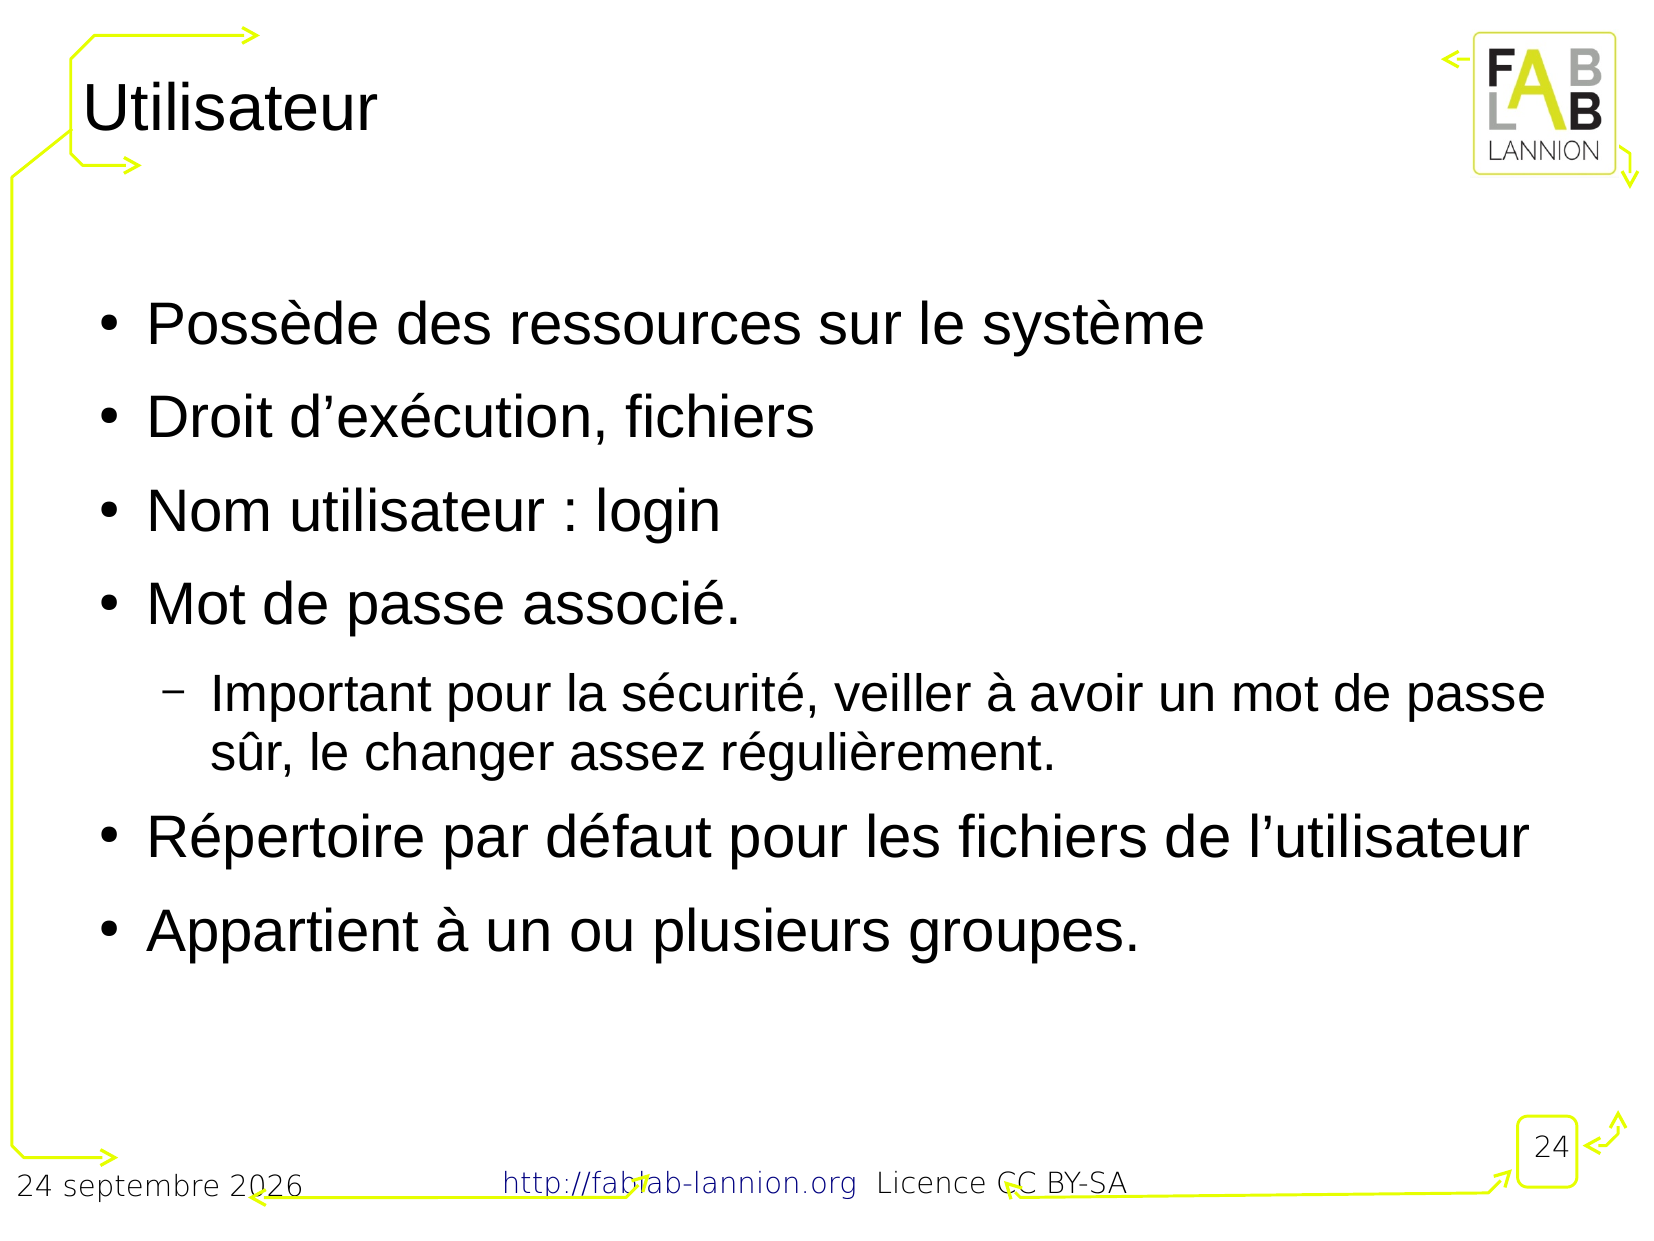

# Utilisateur
Possède des ressources sur le système
Droit d’exécution, fichiers
Nom utilisateur : login
Mot de passe associé.
Important pour la sécurité, veiller à avoir un mot de passe sûr, le changer assez régulièrement.
Répertoire par défaut pour les fichiers de l’utilisateur
Appartient à un ou plusieurs groupes.
24